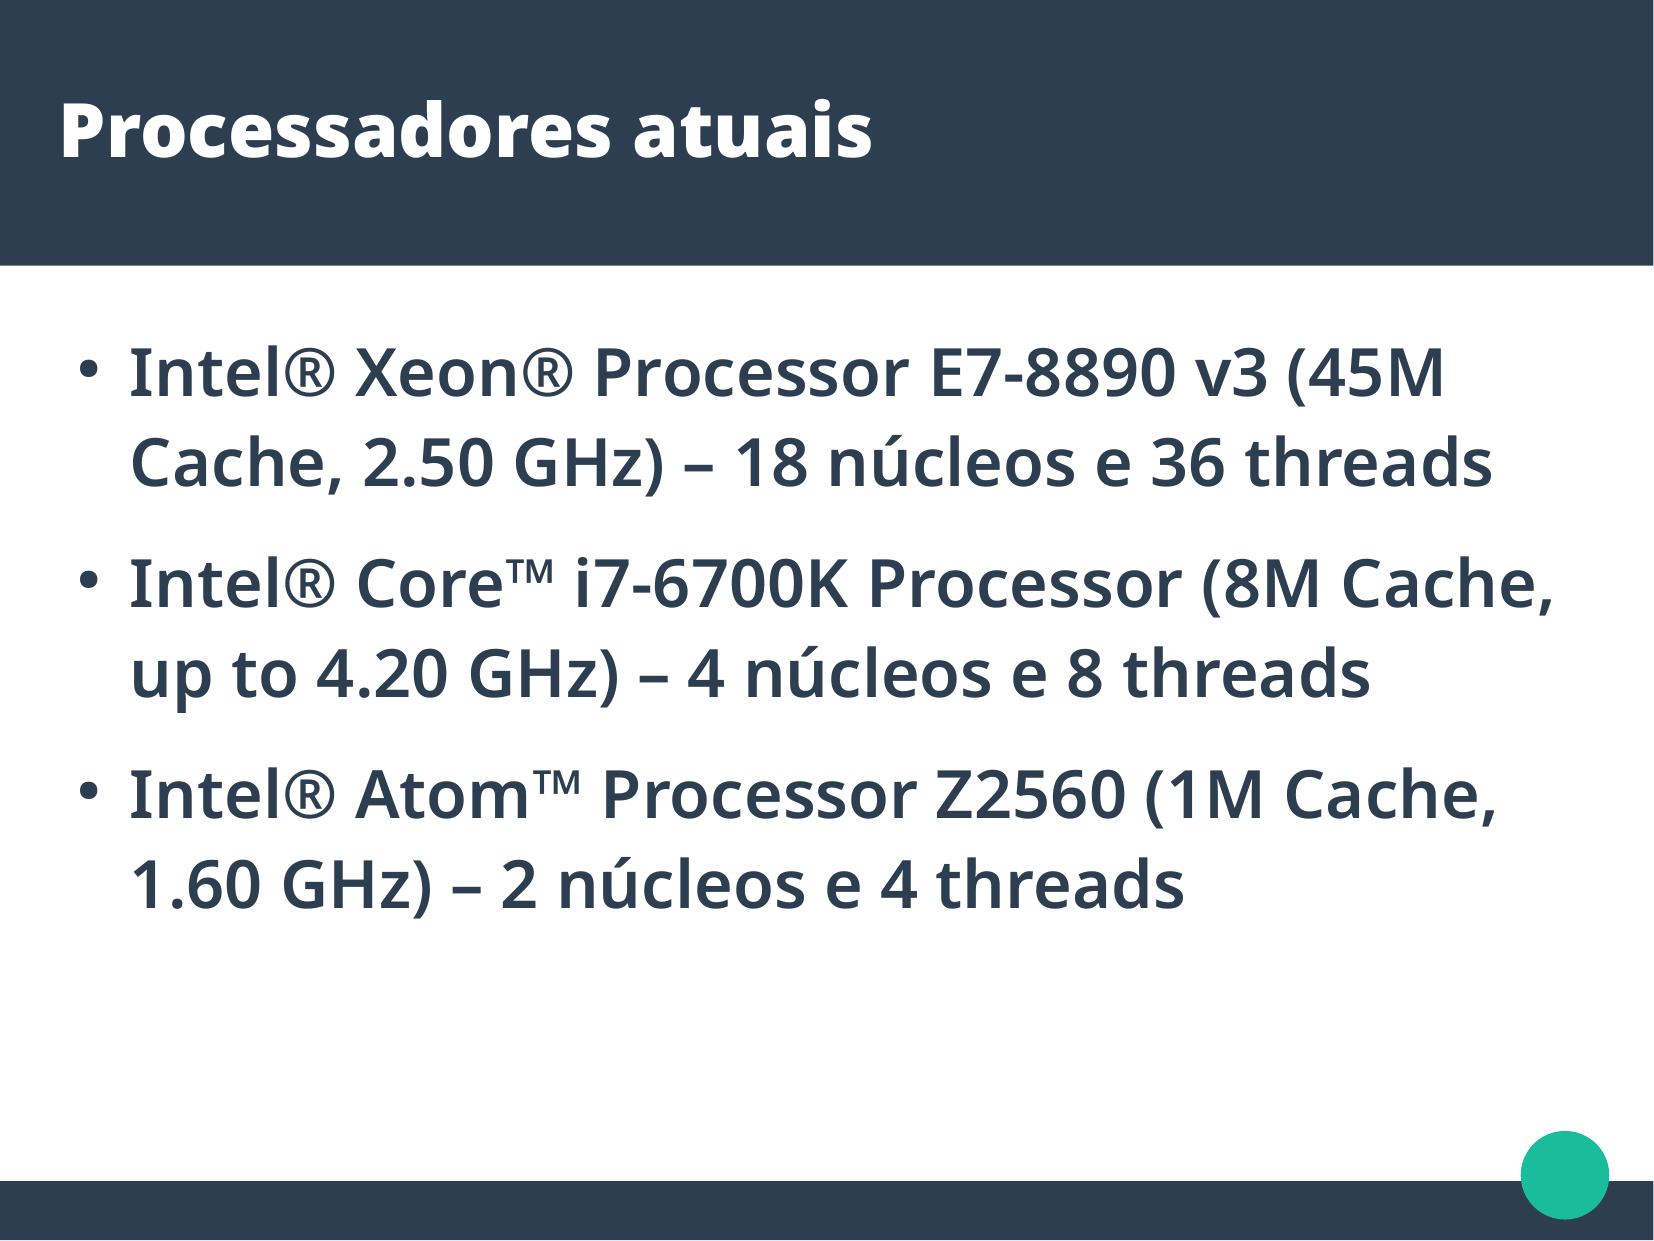

# Processadores atuais
Intel® Xeon® Processor E7-8890 v3 (45M Cache, 2.50 GHz) – 18 núcleos e 36 threads
Intel® Core™ i7-6700K Processor (8M Cache, up to 4.20 GHz) – 4 núcleos e 8 threads
Intel® Atom™ Processor Z2560 (1M Cache, 1.60 GHz) – 2 núcleos e 4 threads